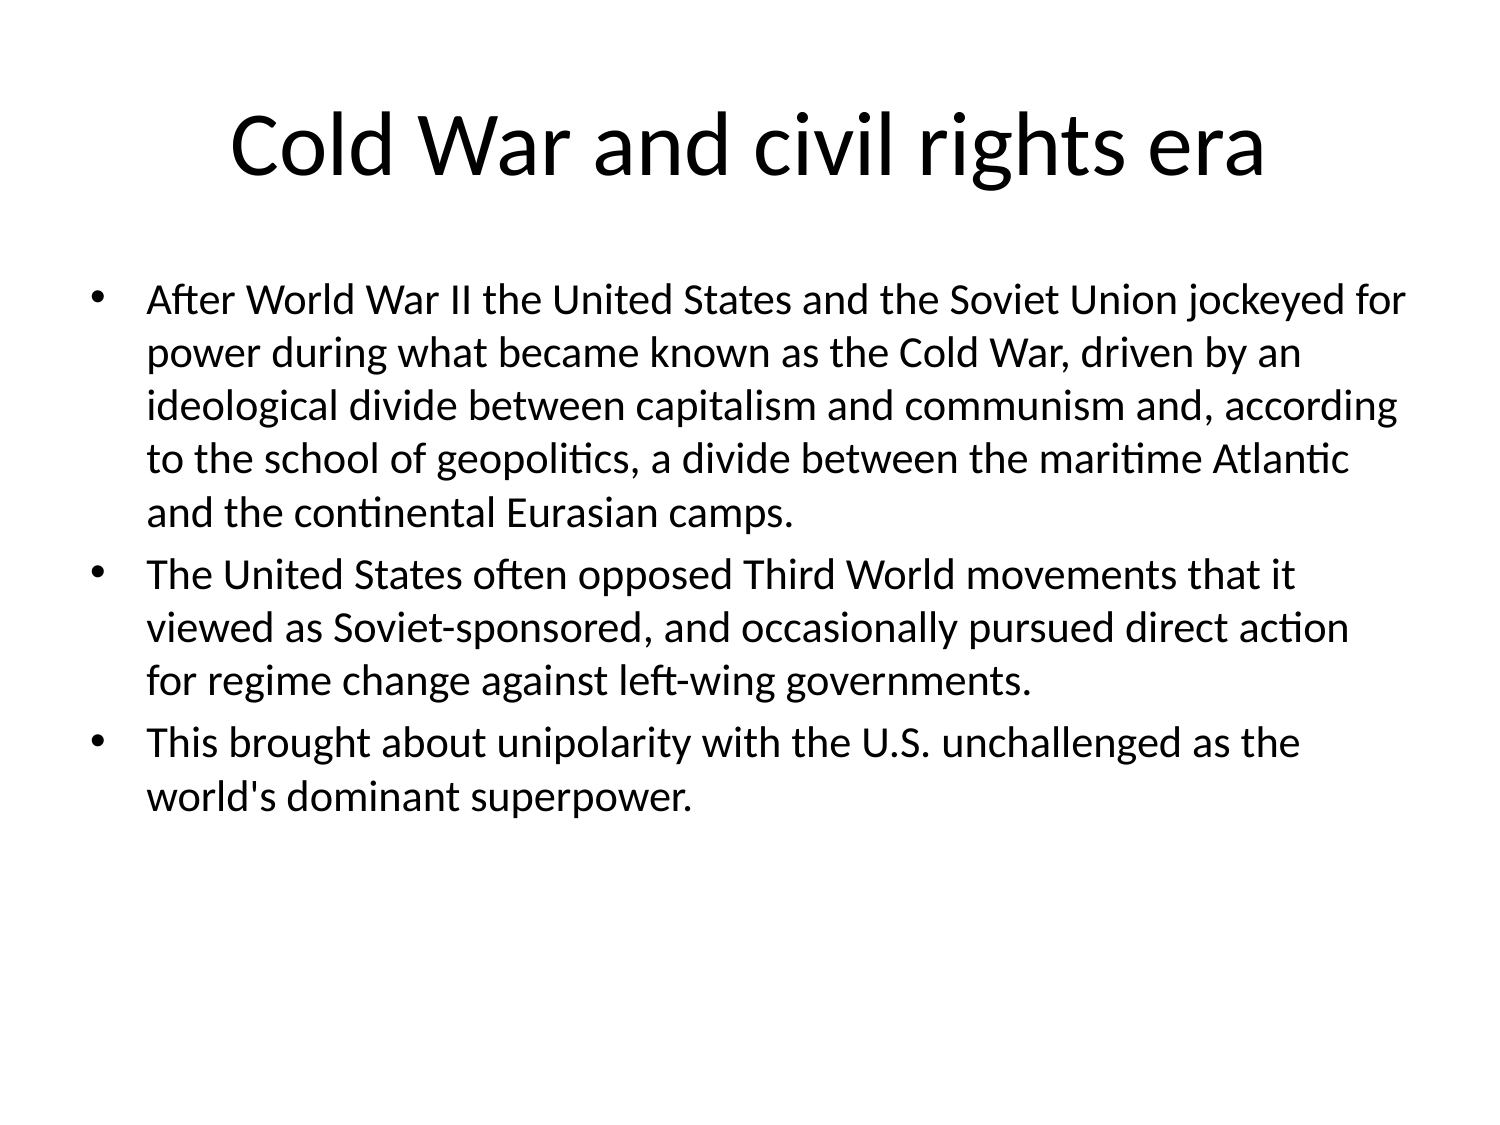

# Cold War and civil rights era
After World War II the United States and the Soviet Union jockeyed for power during what became known as the Cold War, driven by an ideological divide between capitalism and communism and, according to the school of geopolitics, a divide between the maritime Atlantic and the continental Eurasian camps.
The United States often opposed Third World movements that it viewed as Soviet-sponsored, and occasionally pursued direct action for regime change against left-wing governments.
This brought about unipolarity with the U.S. unchallenged as the world's dominant superpower.